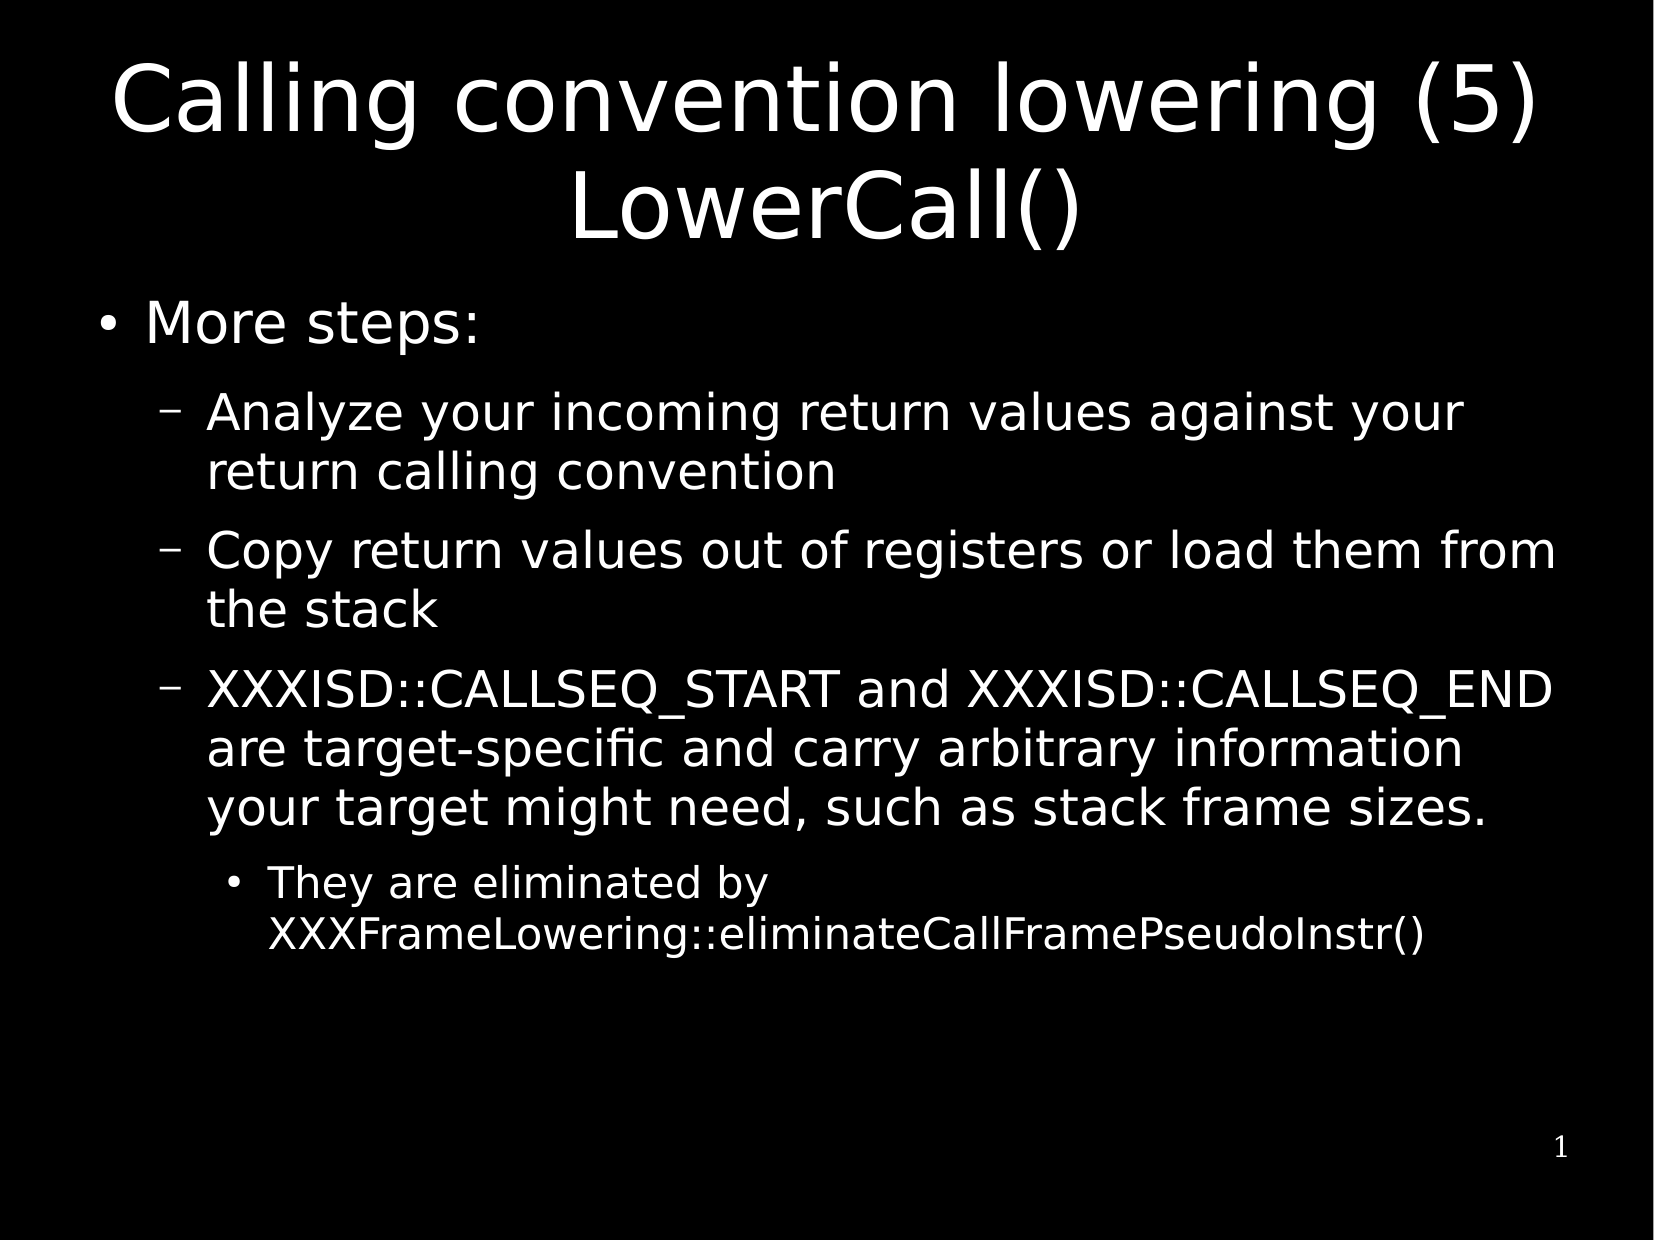

# Calling convention lowering (5) LowerCall()
More steps:
Analyze your incoming return values against your return calling convention
Copy return values out of registers or load them from the stack
XXXISD::CALLSEQ_START and XXXISD::CALLSEQ_END are target-specific and carry arbitrary information your target might need, such as stack frame sizes.
They are eliminated by XXXFrameLowering::eliminateCallFramePseudoInstr()
1